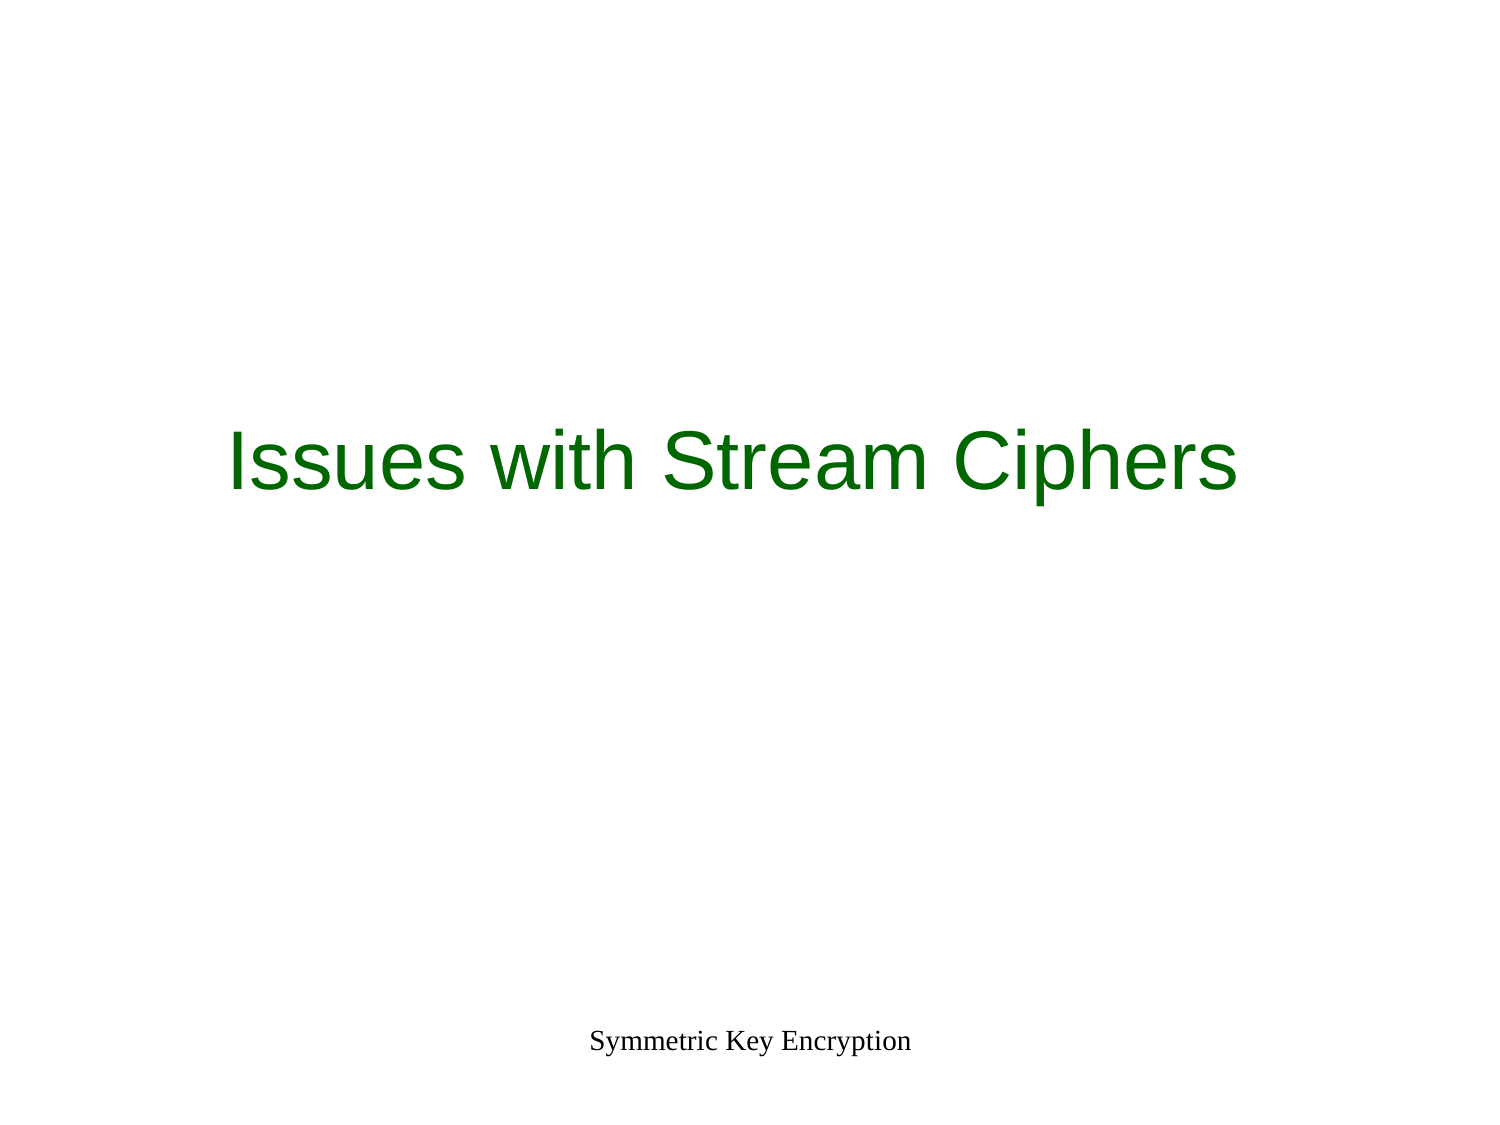

# Issues with Stream Ciphers
Symmetric Key Encryption